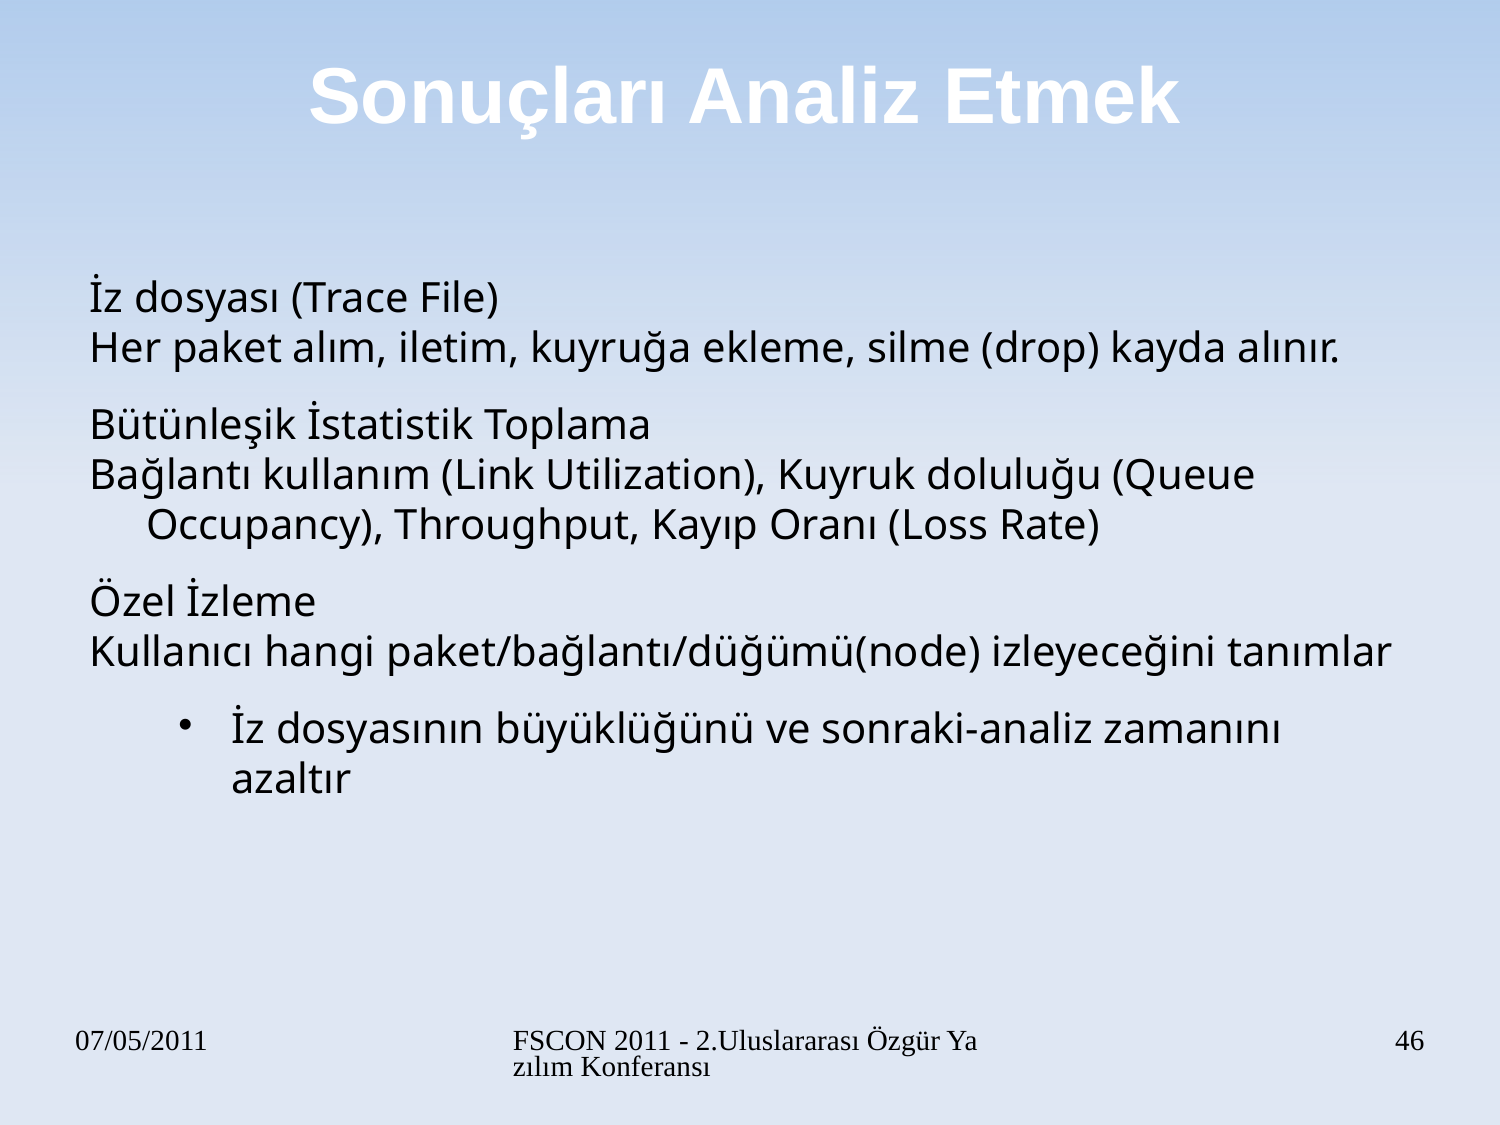

Sonuçları Analiz Etmek
# İz dosyası (Trace File)
Her paket alım, iletim, kuyruğa ekleme, silme (drop) kayda alınır.
Bütünleşik İstatistik Toplama
Bağlantı kullanım (Link Utilization), Kuyruk doluluğu (Queue Occupancy), Throughput, Kayıp Oranı (Loss Rate)
Özel İzleme
Kullanıcı hangi paket/bağlantı/düğümü(node) izleyeceğini tanımlar
İz dosyasının büyüklüğünü ve sonraki-analiz zamanını azaltır
07/05/2011
FSCON 2011 - 2.Uluslararası Özgür Yazılım Konferansı
46